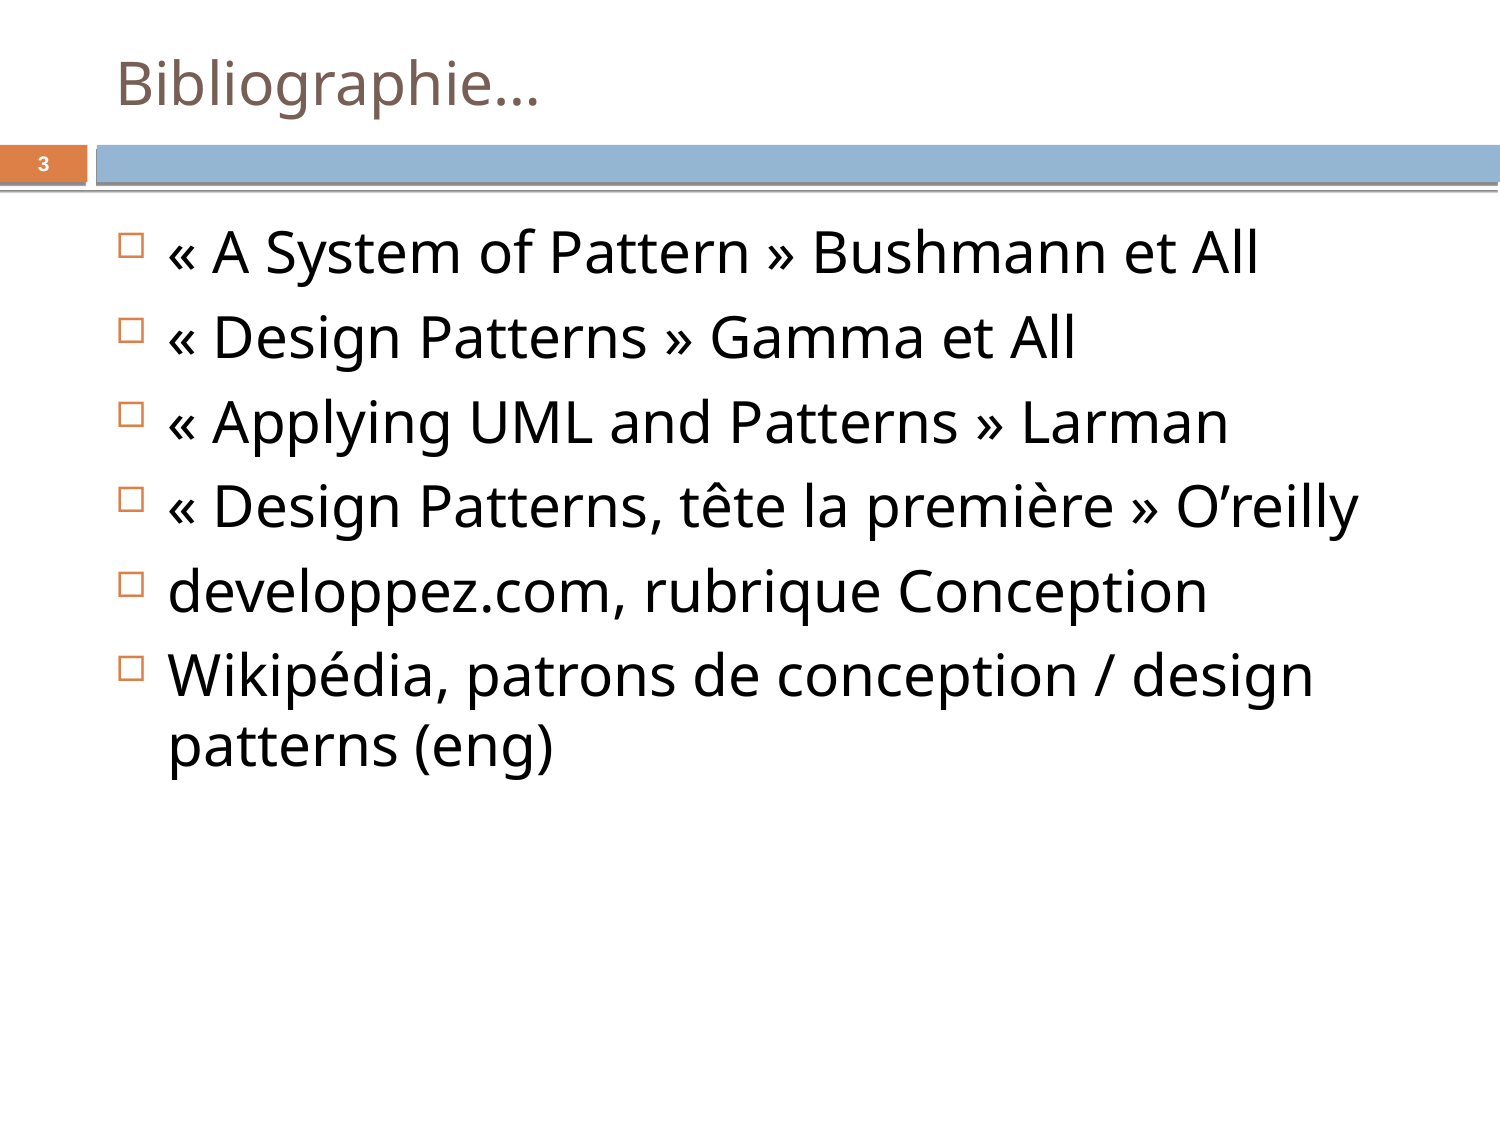

# Bibliographie…
« A System of Pattern » Bushmann et All
« Design Patterns » Gamma et All
« Applying UML and Patterns » Larman
« Design Patterns, tête la première » O’reilly
developpez.com, rubrique Conception
Wikipédia, patrons de conception / design patterns (eng)